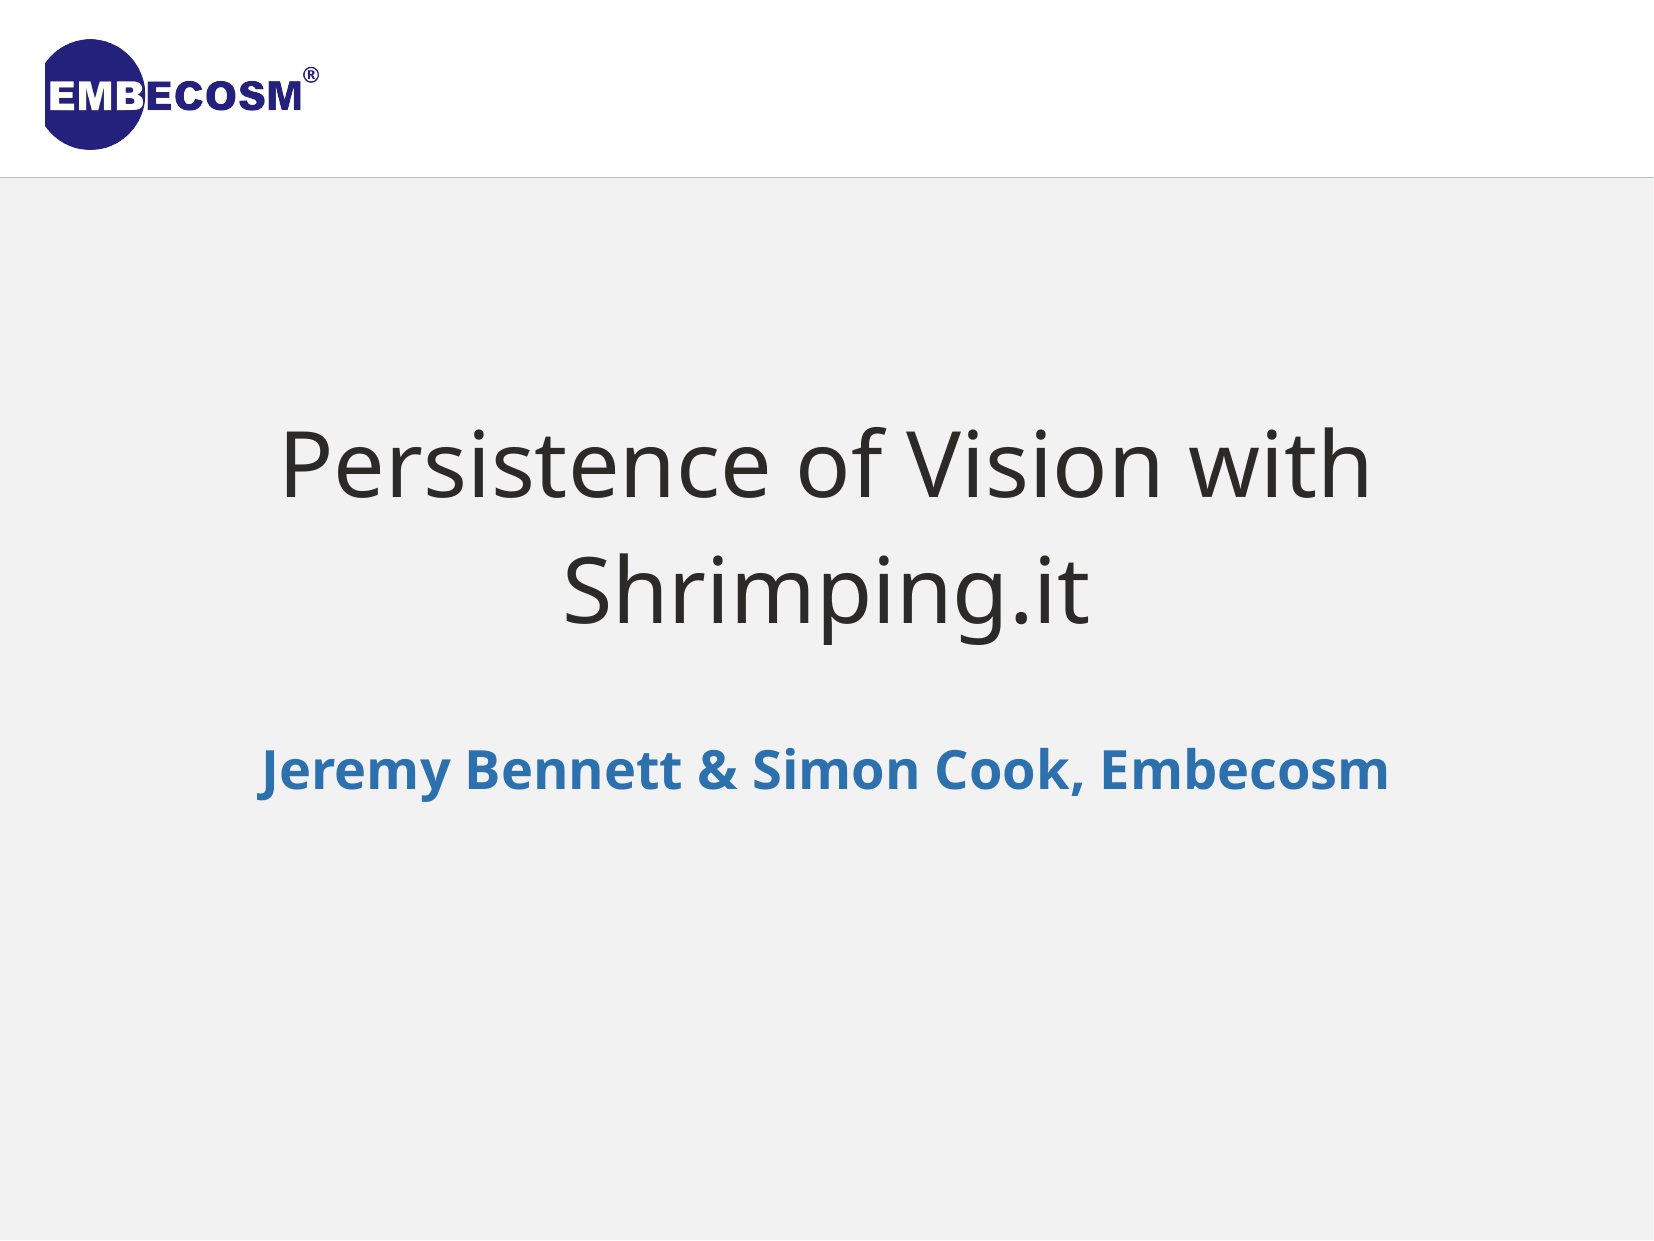

# Persistence of Vision with Shrimping.it
Jeremy Bennett & Simon Cook, Embecosm